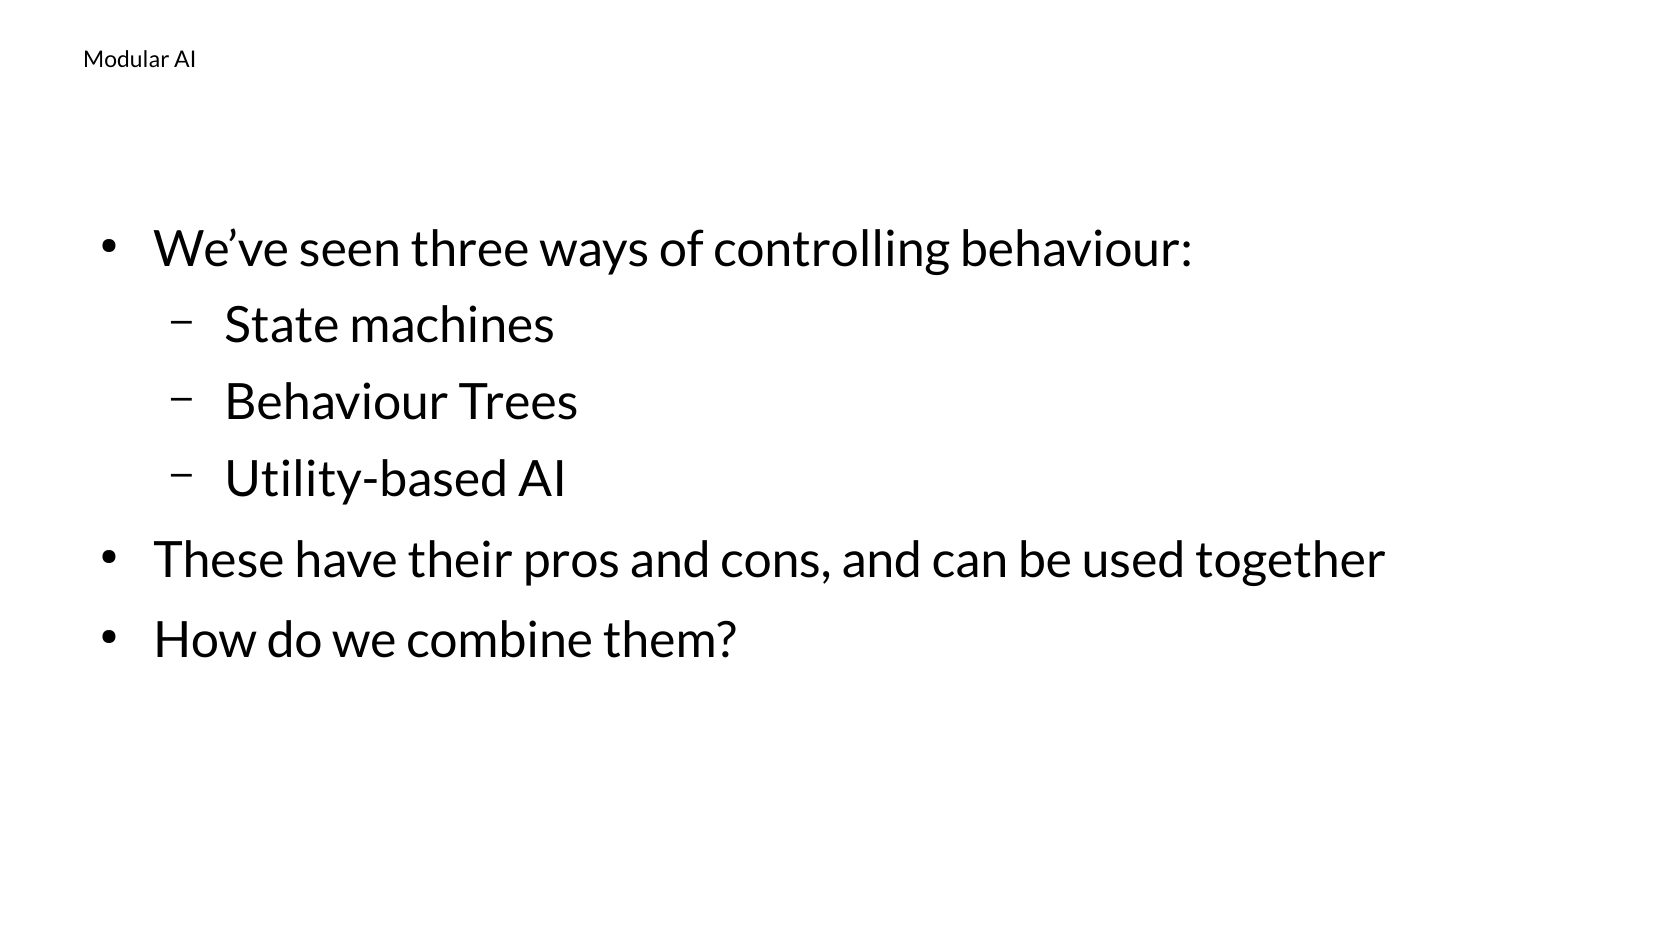

# Modular AI
We’ve seen three ways of controlling behaviour:
State machines
Behaviour Trees
Utility-based AI
These have their pros and cons, and can be used together
How do we combine them?